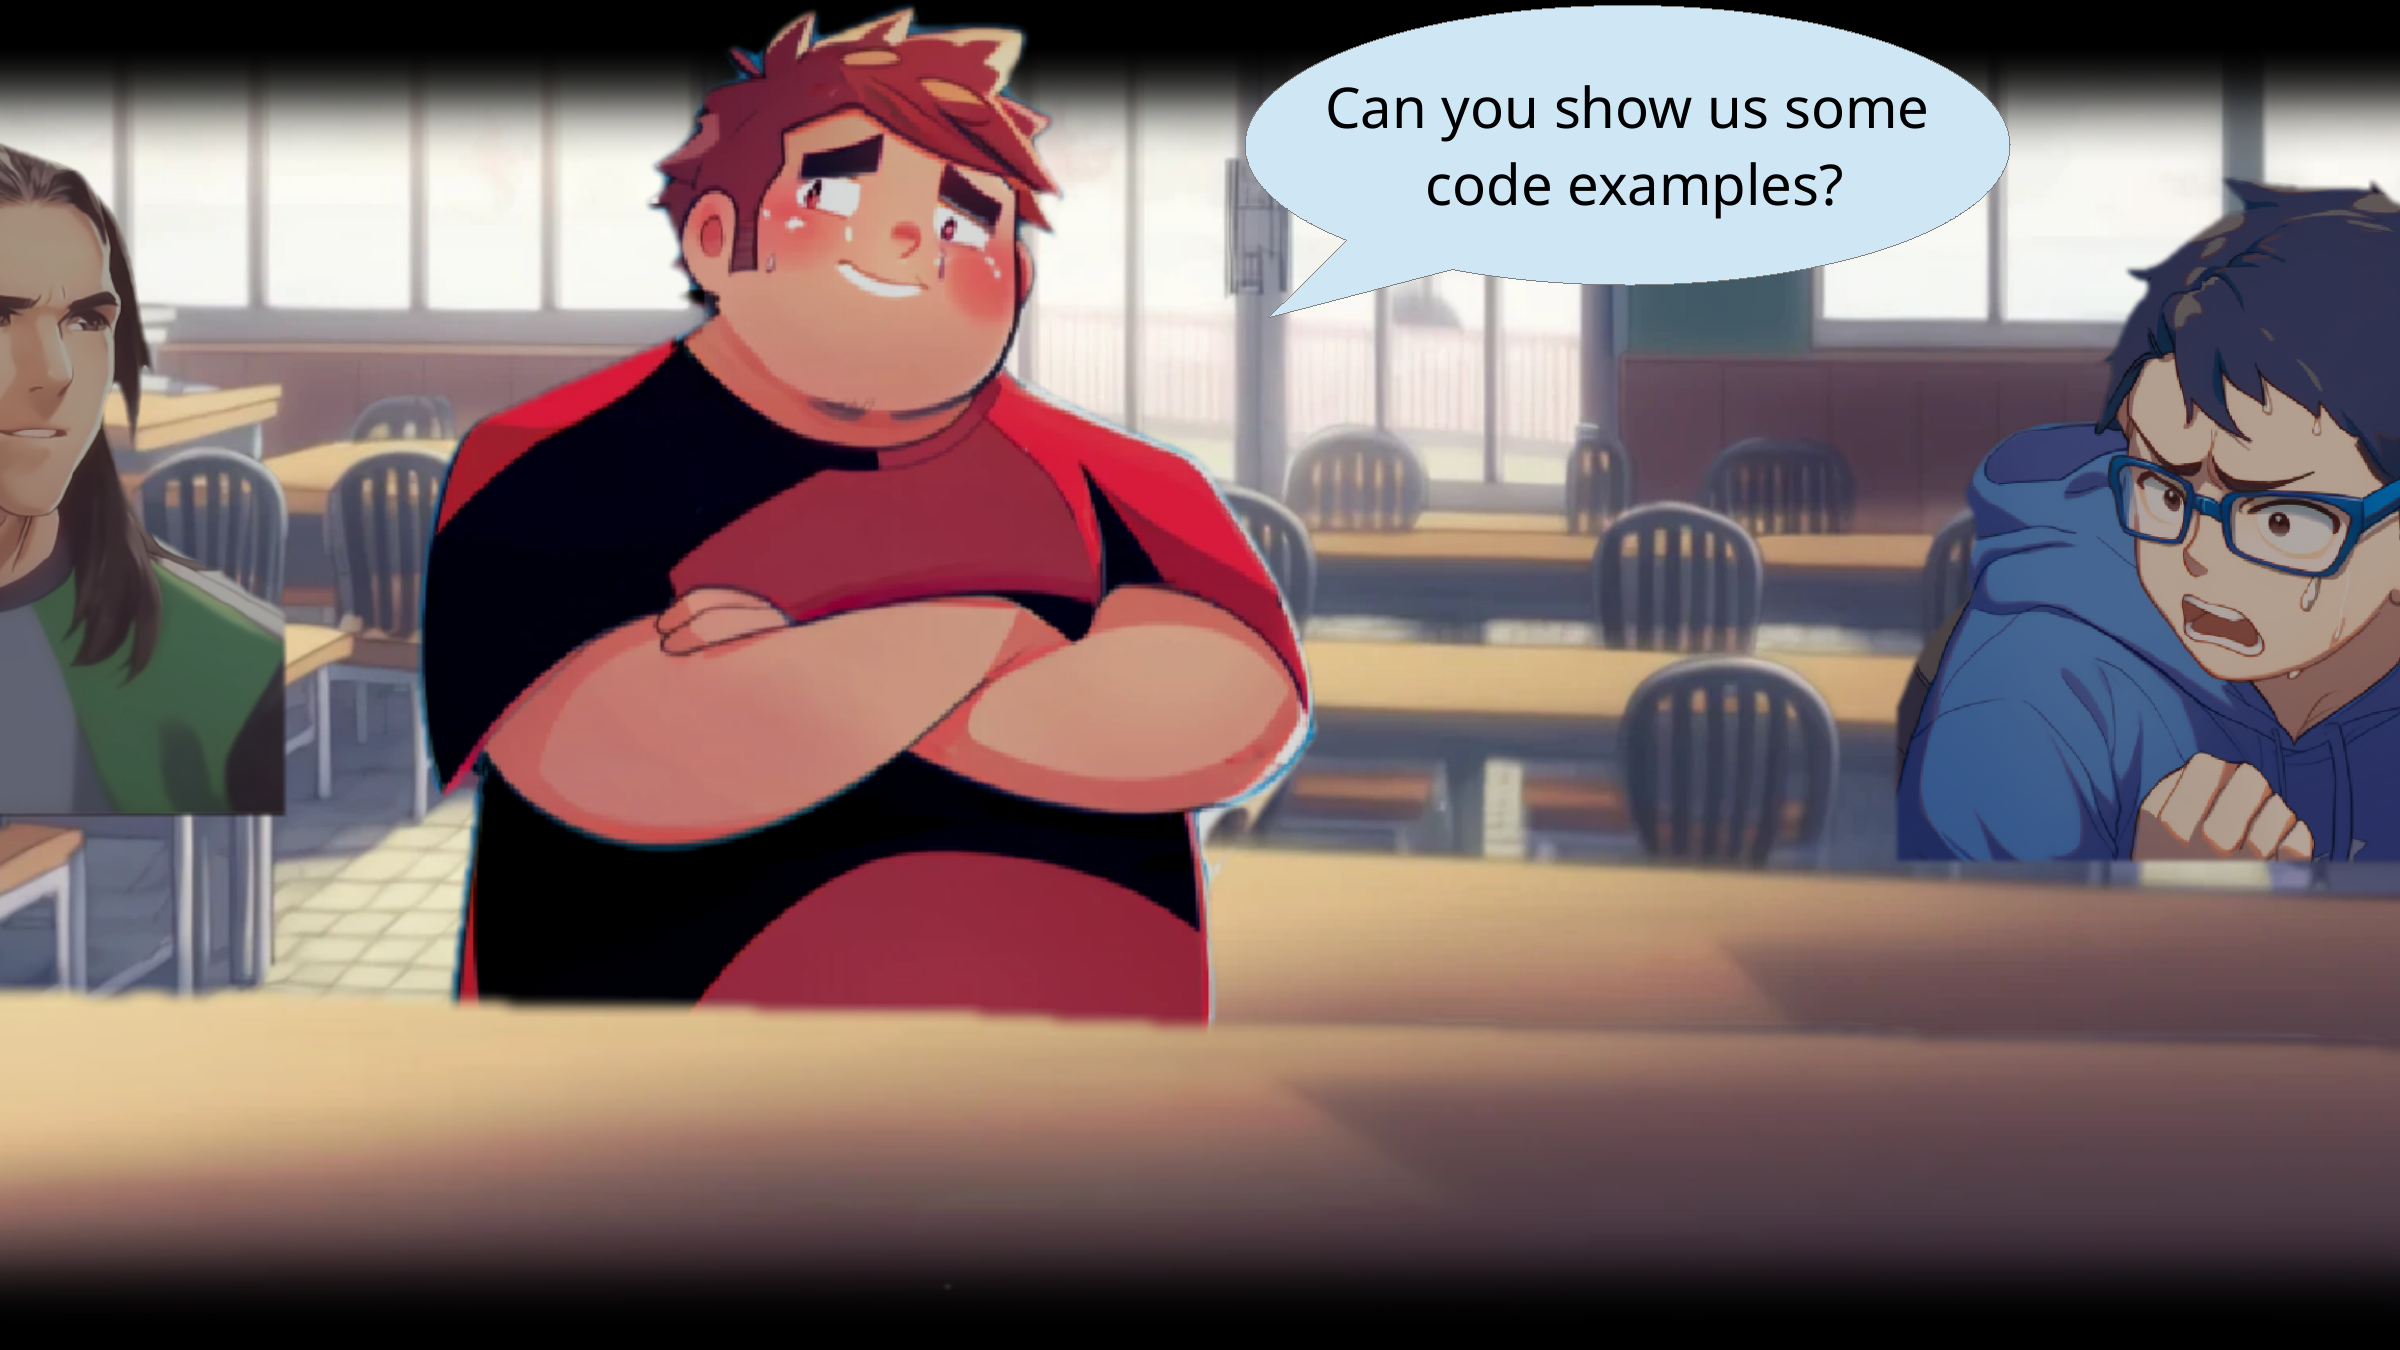

Can you show us some
 code examples?